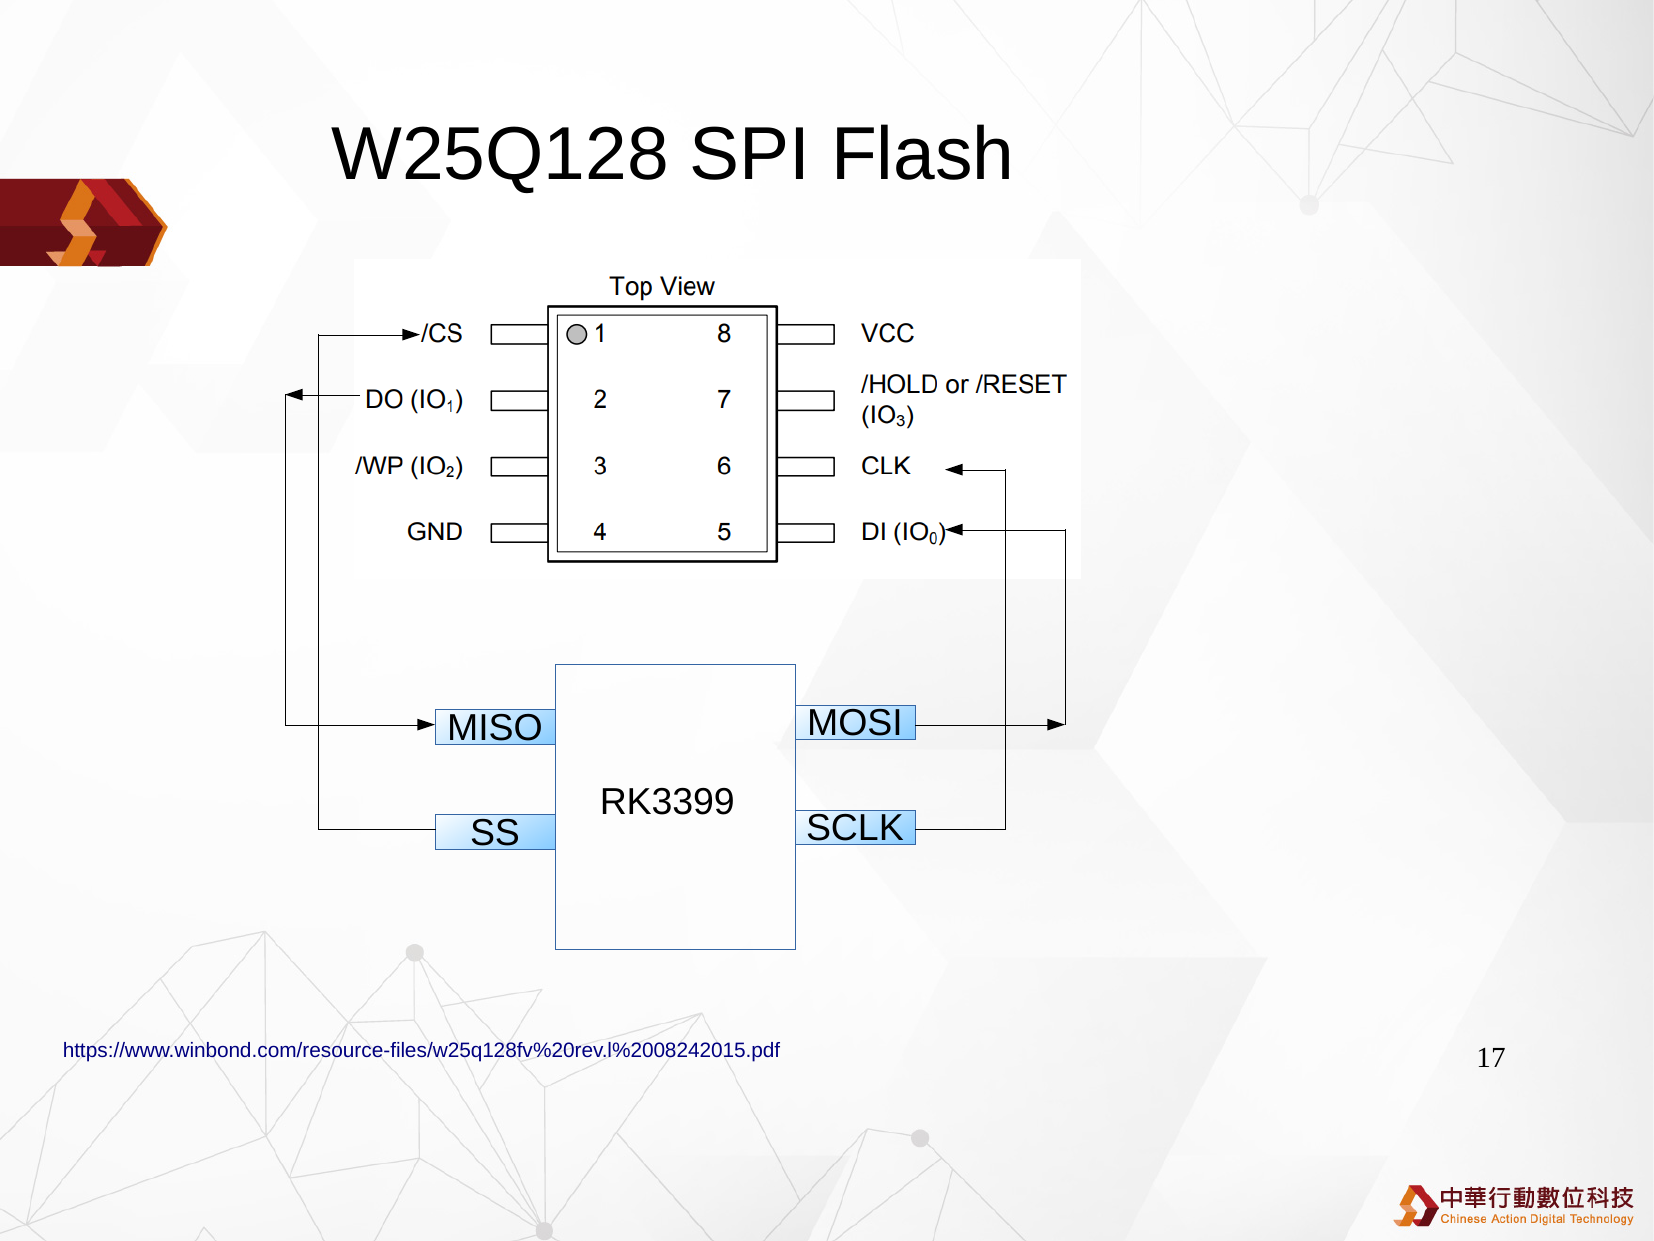

# W25Q128 SPI Flash
MOSI
MISO
RK3399
SCLK
SS
https://www.winbond.com/resource-files/w25q128fv%20rev.l%2008242015.pdf
17